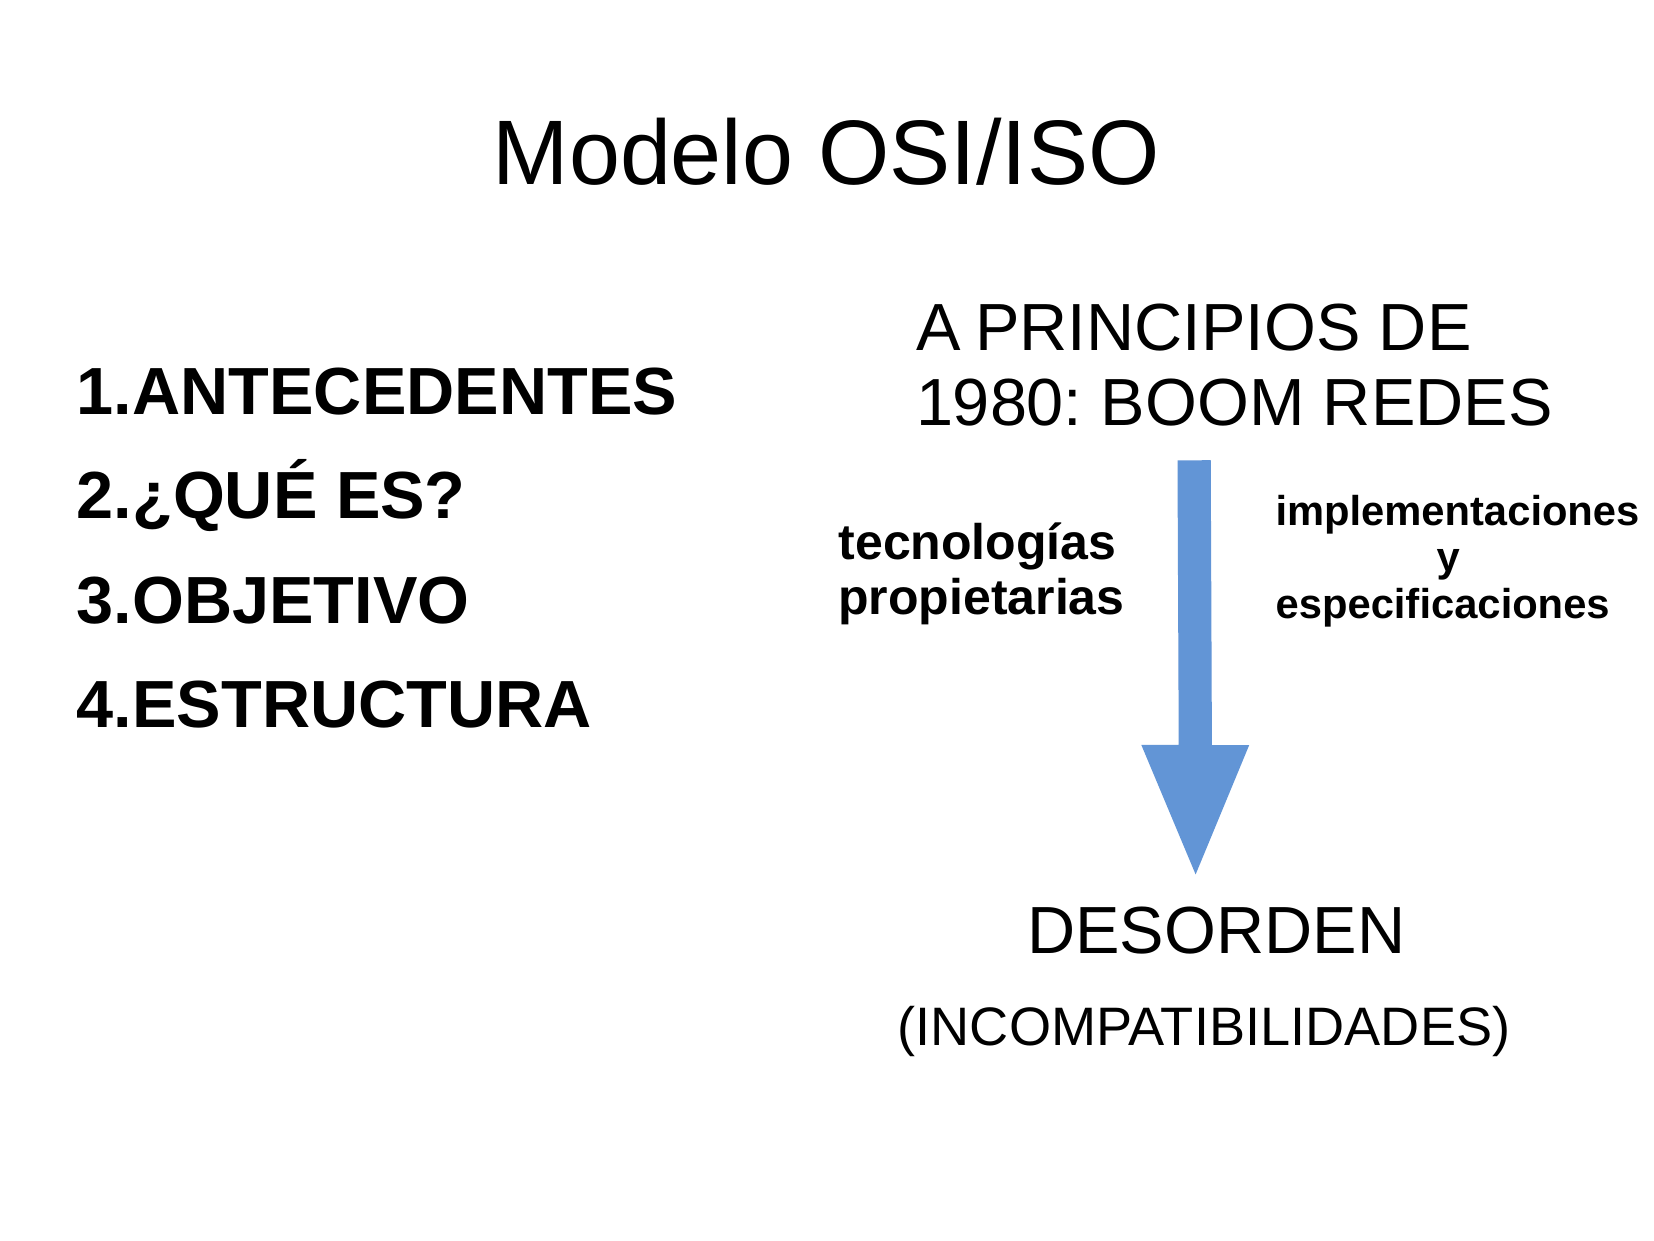

# Modelo OSI/ISO
A PRINCIPIOS DE 1980: BOOM REDES
ANTECEDENTES
¿QUÉ ES?
OBJETIVO
ESTRUCTURA
implementaciones y especificaciones
tecnologías propietarias
 DESORDEN
(INCOMPATIBILIDADES)